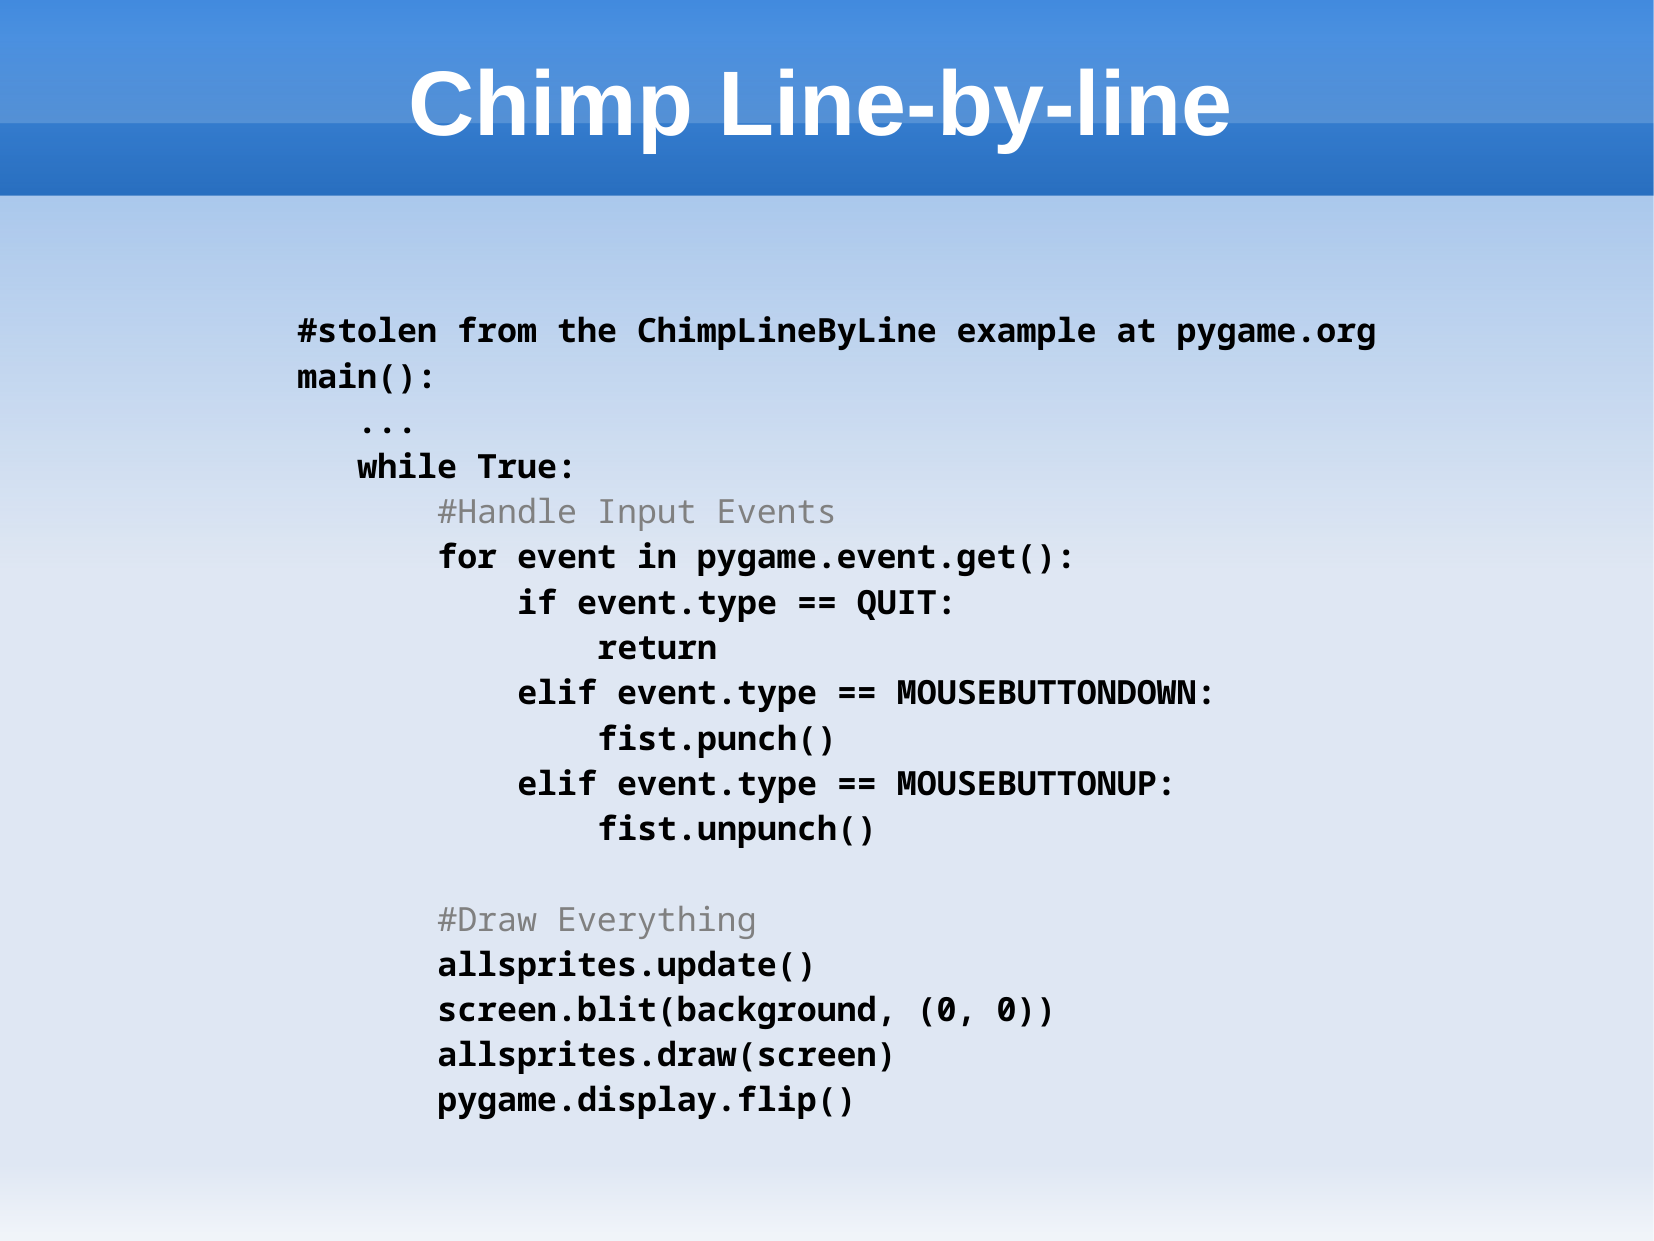

# Chimp Line-by-line
 #stolen from the ChimpLineByLine example at pygame.org
 main():
 ...
 while True:
 #Handle Input Events
 for event in pygame.event.get():
 if event.type == QUIT:
 return
 elif event.type == MOUSEBUTTONDOWN:
 fist.punch()
 elif event.type == MOUSEBUTTONUP:
 fist.unpunch()
 #Draw Everything
 allsprites.update()
 screen.blit(background, (0, 0))
 allsprites.draw(screen)
 pygame.display.flip()